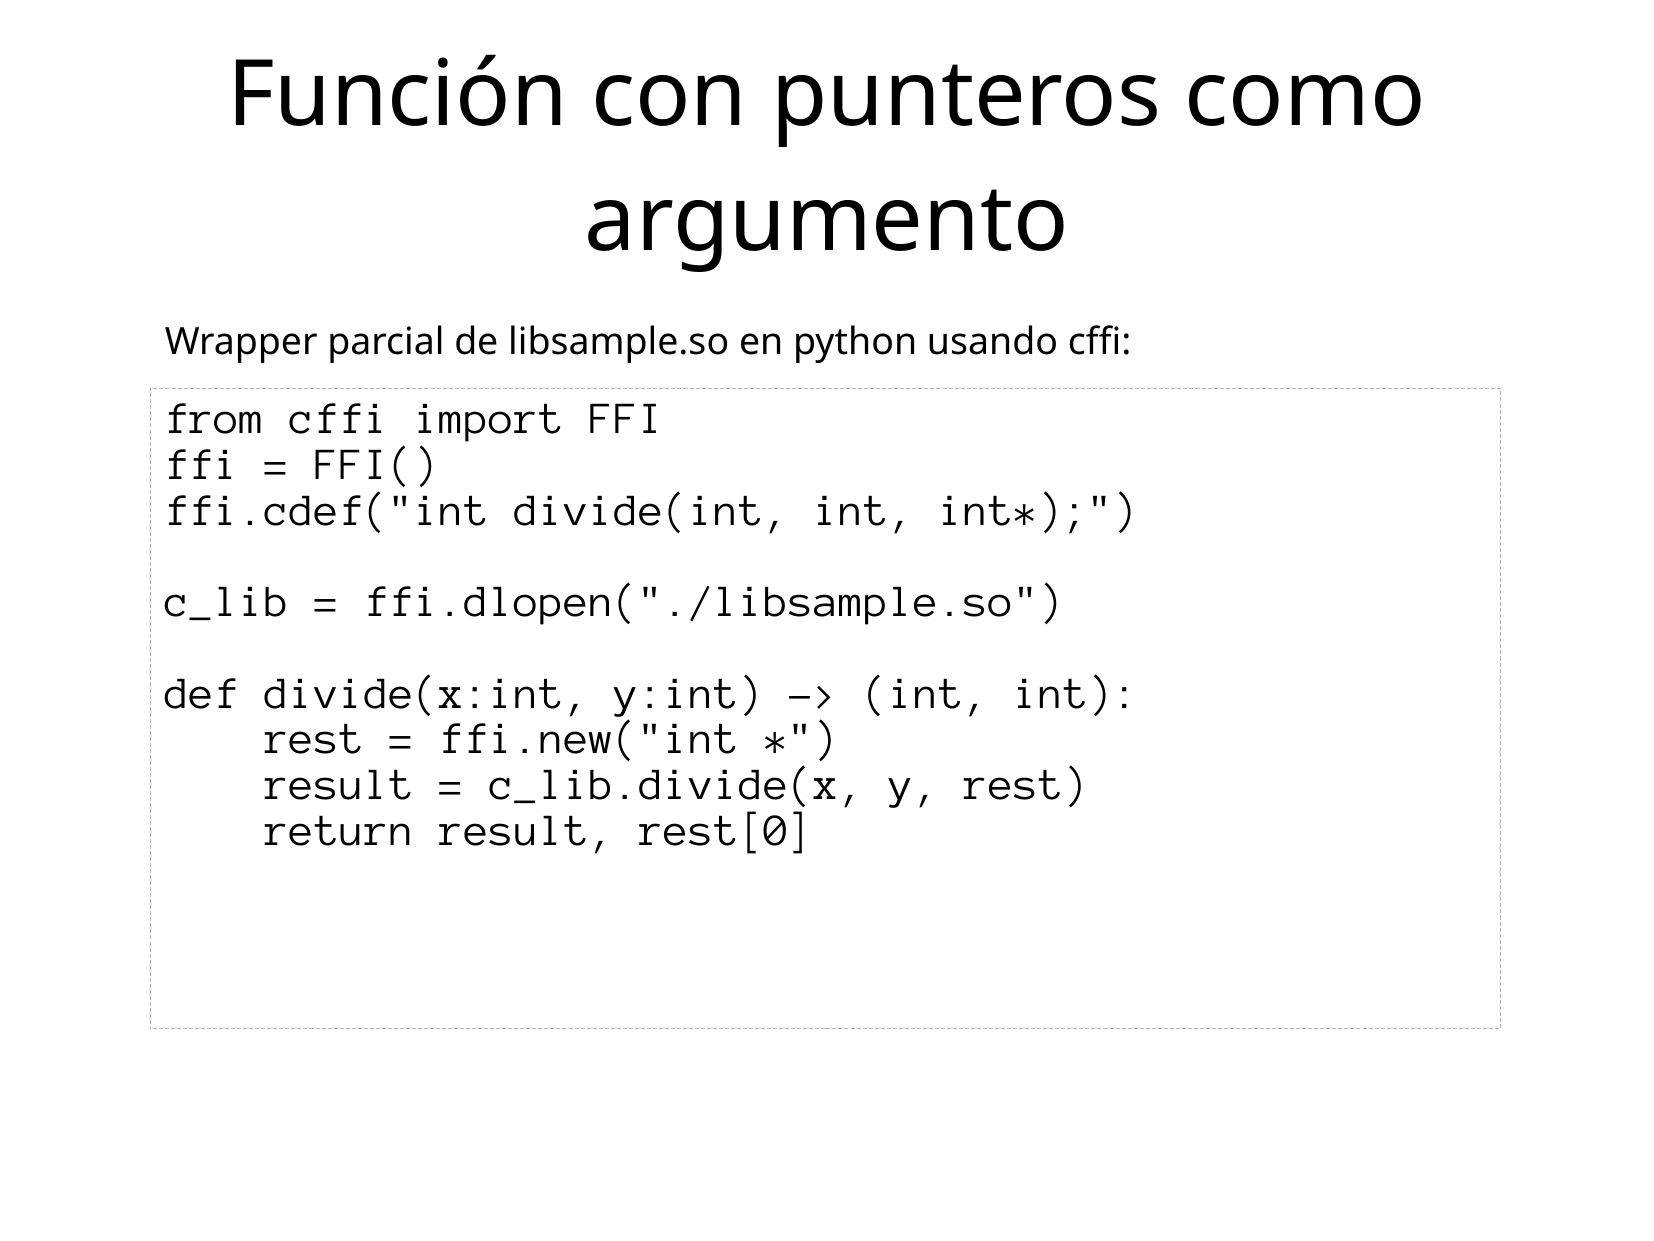

# Función con punteros como argumento
Wrapper parcial de libsample.so en python usando cffi:
from cffi import FFI
ffi = FFI()
ffi.cdef("int divide(int, int, int*);")
c_lib = ffi.dlopen("./libsample.so")
def divide(x:int, y:int) -> (int, int):
 rest = ffi.new("int *")
 result = c_lib.divide(x, y, rest)
 return result, rest[0]